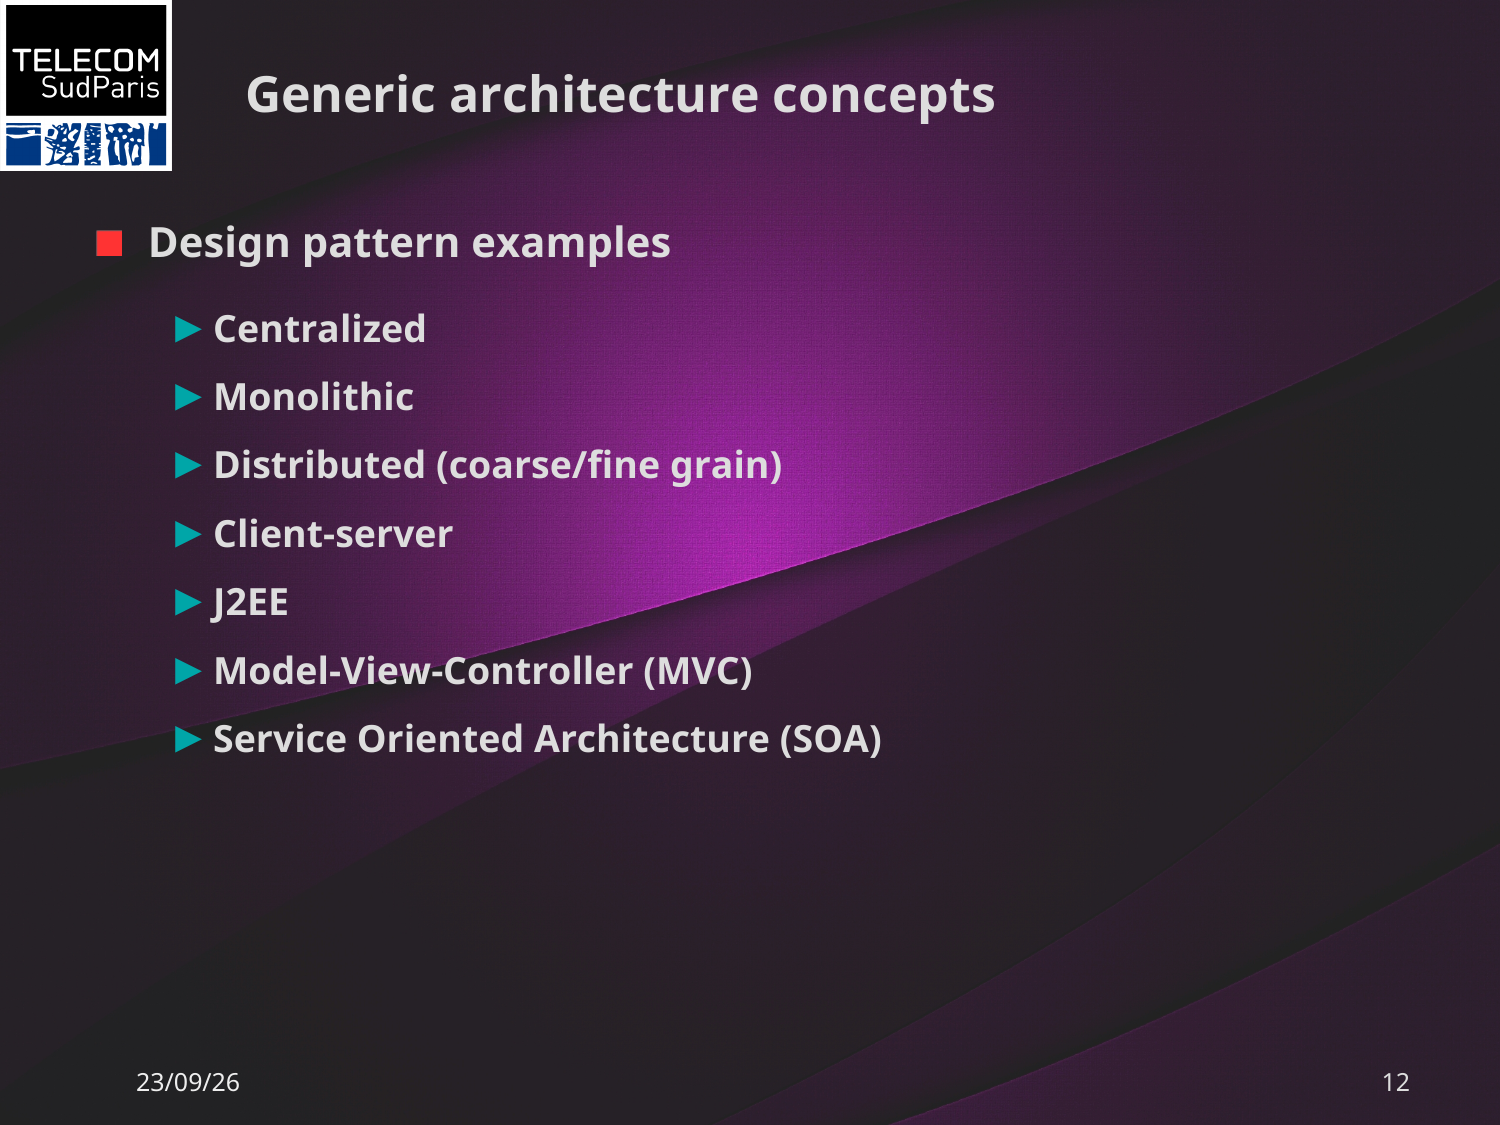

# Generic architecture concepts
Design pattern examples
Centralized
Monolithic
Distributed (coarse/fine grain)
Client-server
J2EE
Model-View-Controller (MVC)
Service Oriented Architecture (SOA)
12